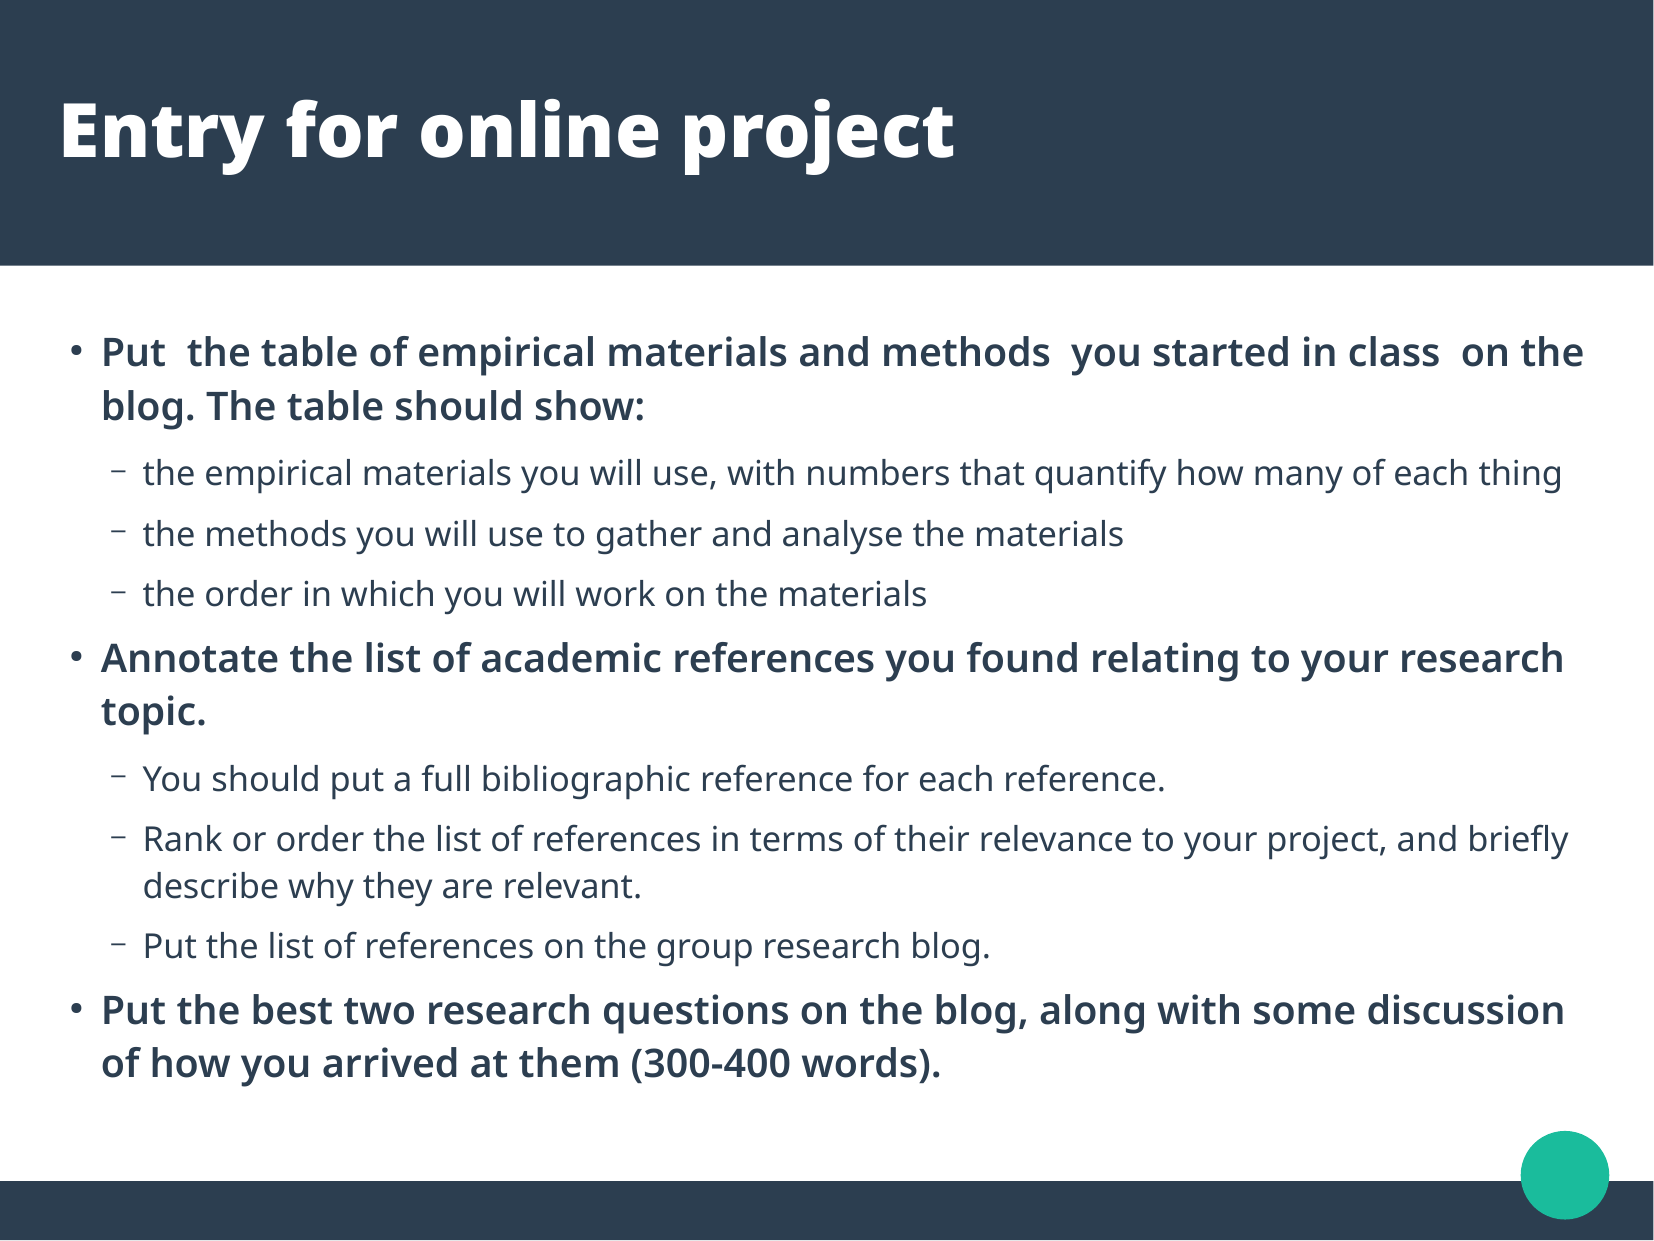

# Entry for online project
Put the table of empirical materials and methods you started in class on the blog. The table should show:
the empirical materials you will use, with numbers that quantify how many of each thing
the methods you will use to gather and analyse the materials
the order in which you will work on the materials
Annotate the list of academic references you found relating to your research topic.
You should put a full bibliographic reference for each reference.
Rank or order the list of references in terms of their relevance to your project, and briefly describe why they are relevant.
Put the list of references on the group research blog.
Put the best two research questions on the blog, along with some discussion of how you arrived at them (300-400 words).